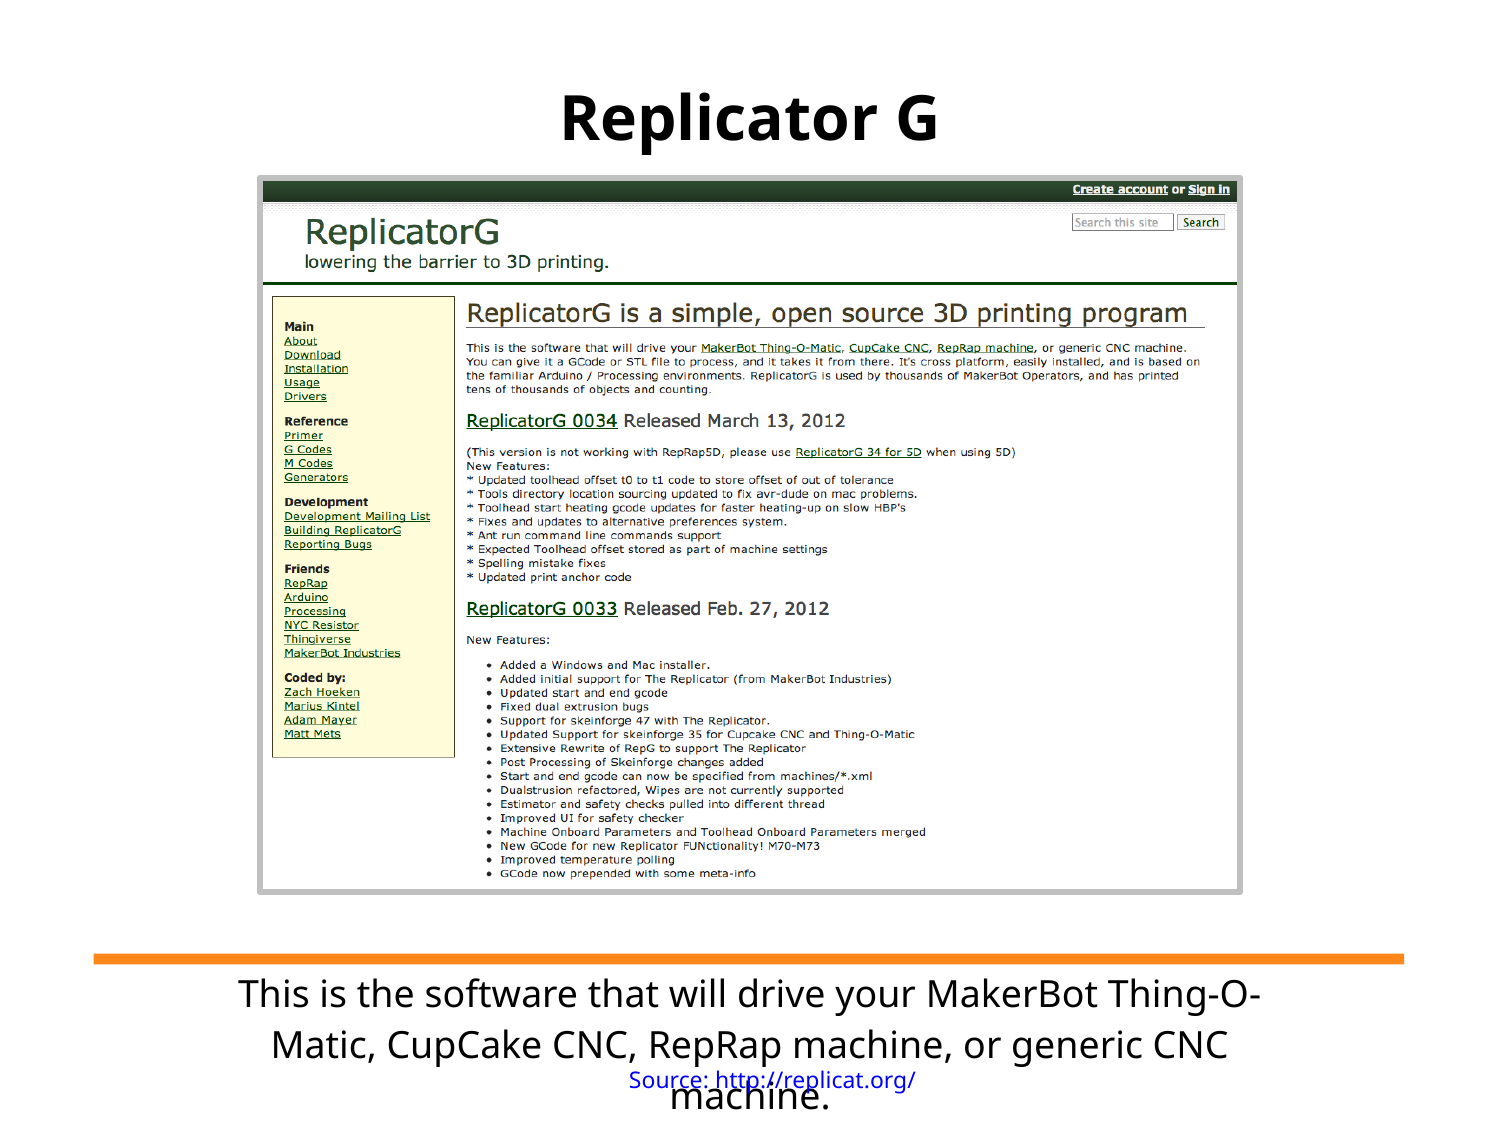

# Replicator G
This is the software that will drive your MakerBot Thing-O-Matic, CupCake CNC, RepRap machine, or generic CNC machine.
Source: http://replicat.org/